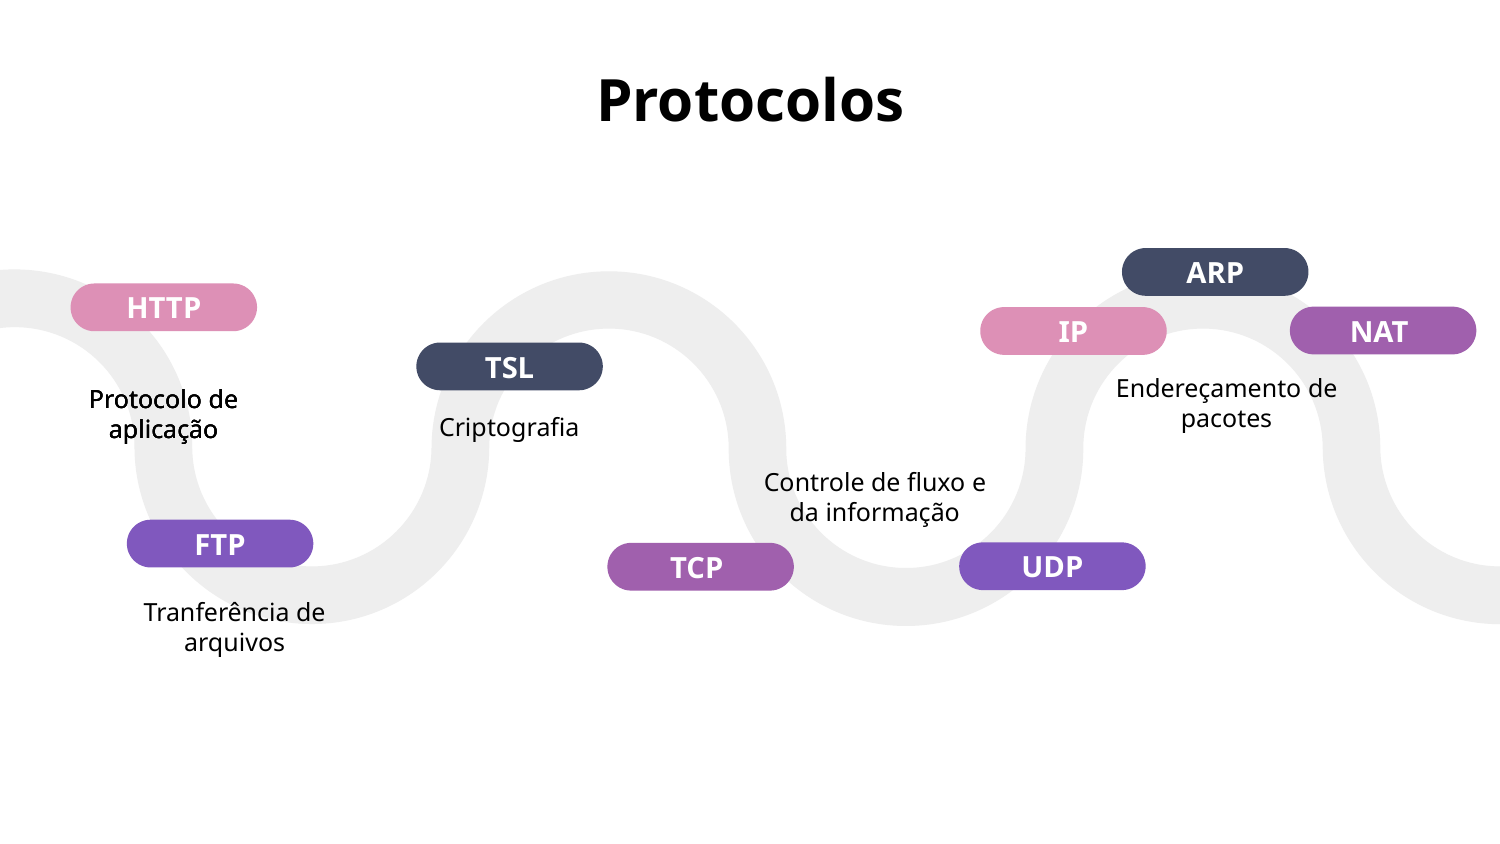

# Protocolos
ARP
HTTP
NAT
IP
TSL
Endereçamento de pacotes
Protocolo de aplicação
Protocolo de aplicação
Protocolo de aplicação
Criptografia
Controle de fluxo e da informação
FTP
UDP
TCP
Tranferência de arquivos